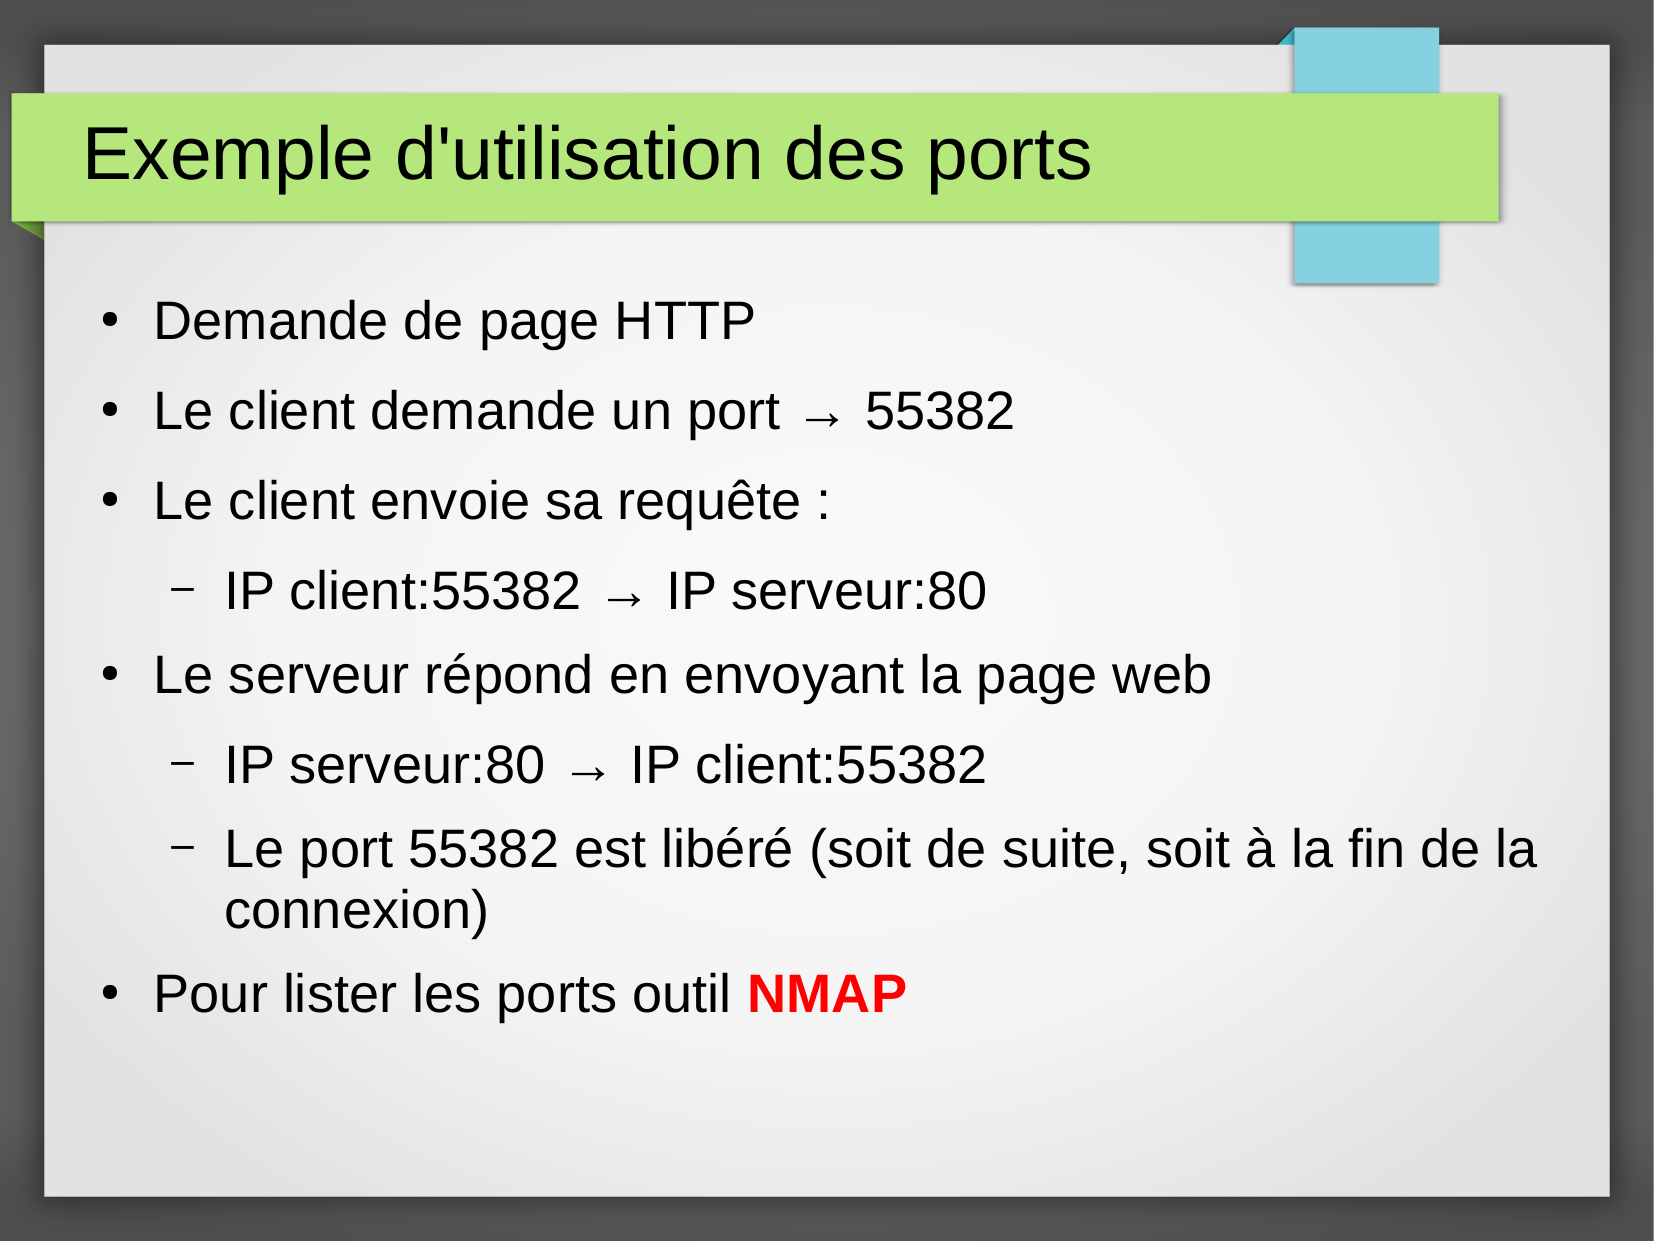

# Exemple d'utilisation des ports
Demande de page HTTP
Le client demande un port → 55382
Le client envoie sa requête :
IP client:55382 → IP serveur:80
Le serveur répond en envoyant la page web
IP serveur:80 → IP client:55382
Le port 55382 est libéré (soit de suite, soit à la fin de la connexion)
Pour lister les ports outil NMAP